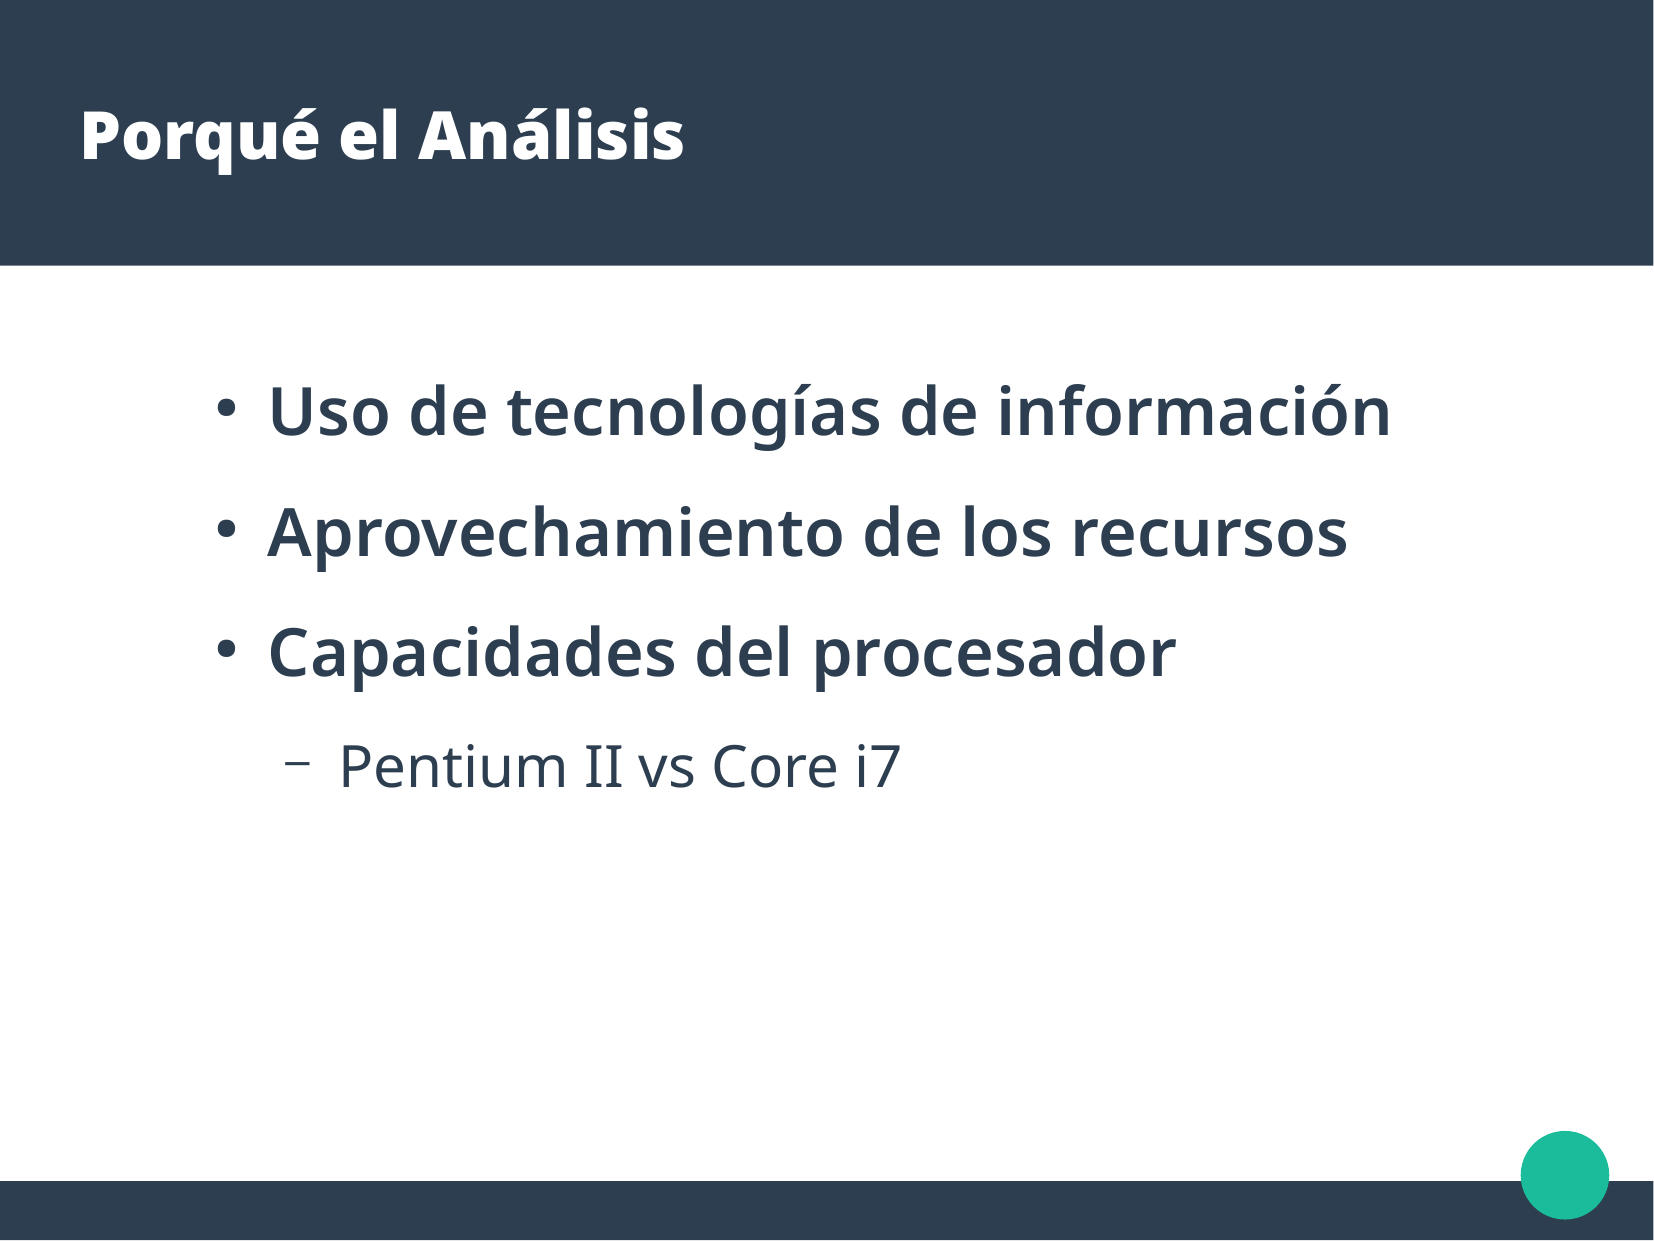

# Porqué el Análisis
Uso de tecnologías de información
Aprovechamiento de los recursos
Capacidades del procesador
Pentium II vs Core i7